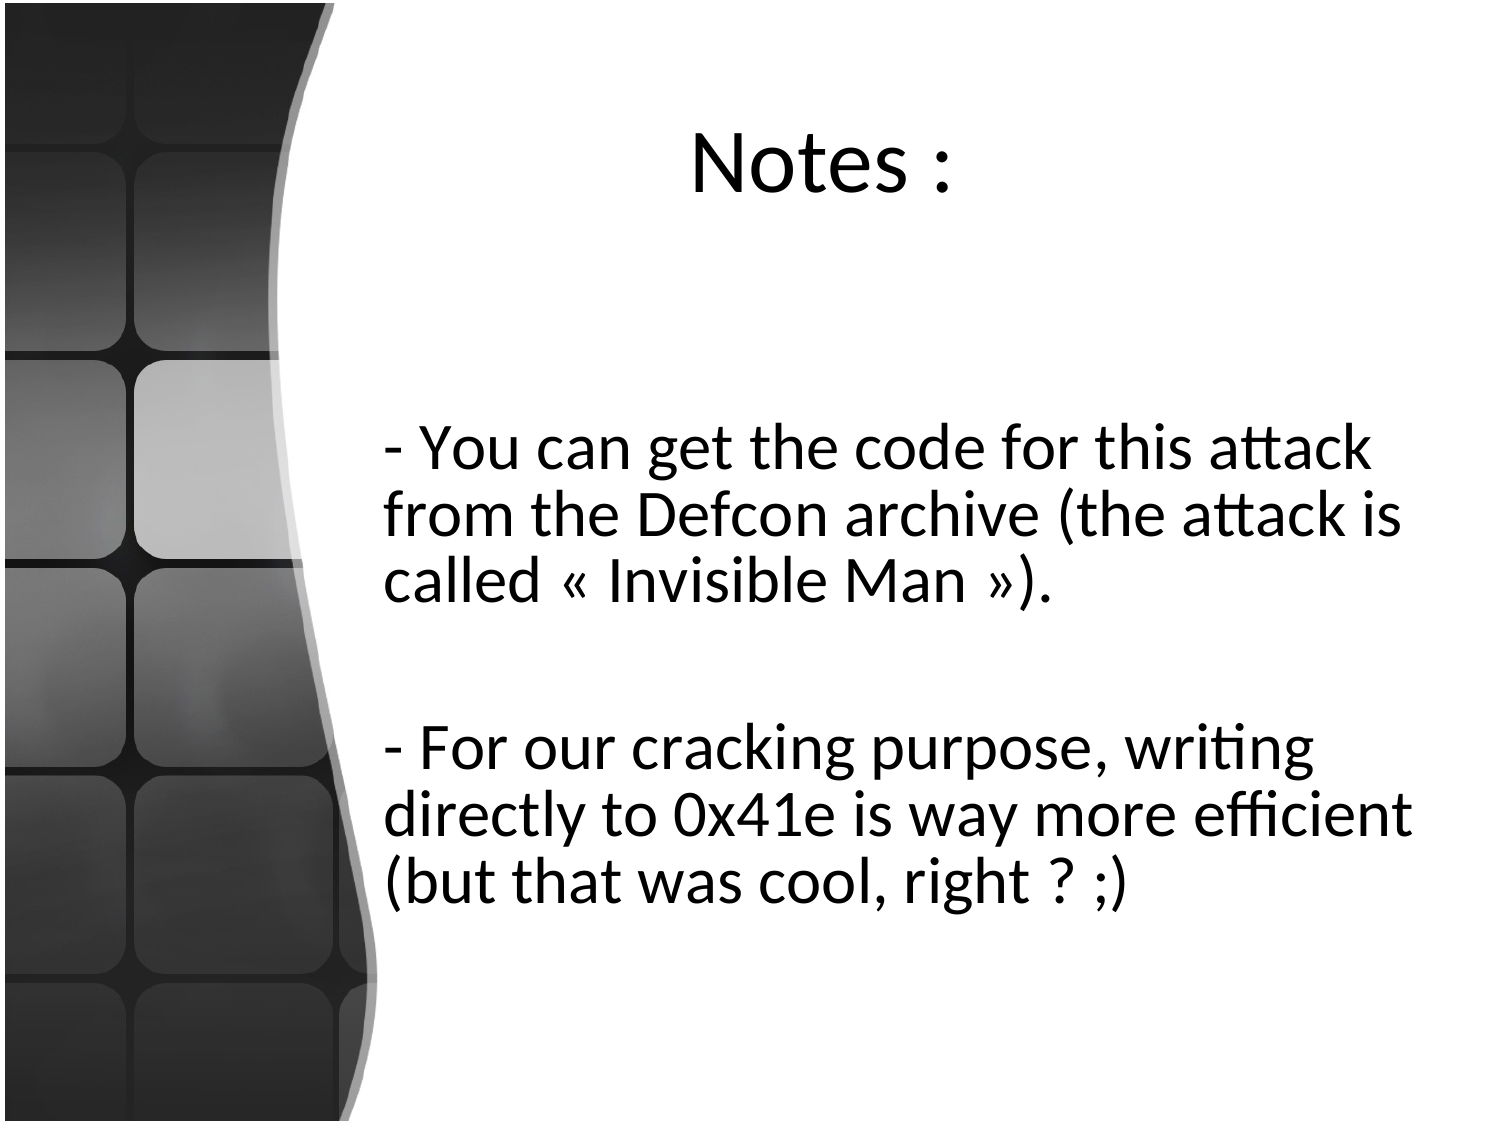

# Notes :
- You can get the code for this attack from the Defcon archive (the attack is called « Invisible Man »).
- For our cracking purpose, writing directly to 0x41e is way more efficient (but that was cool, right ? ;)